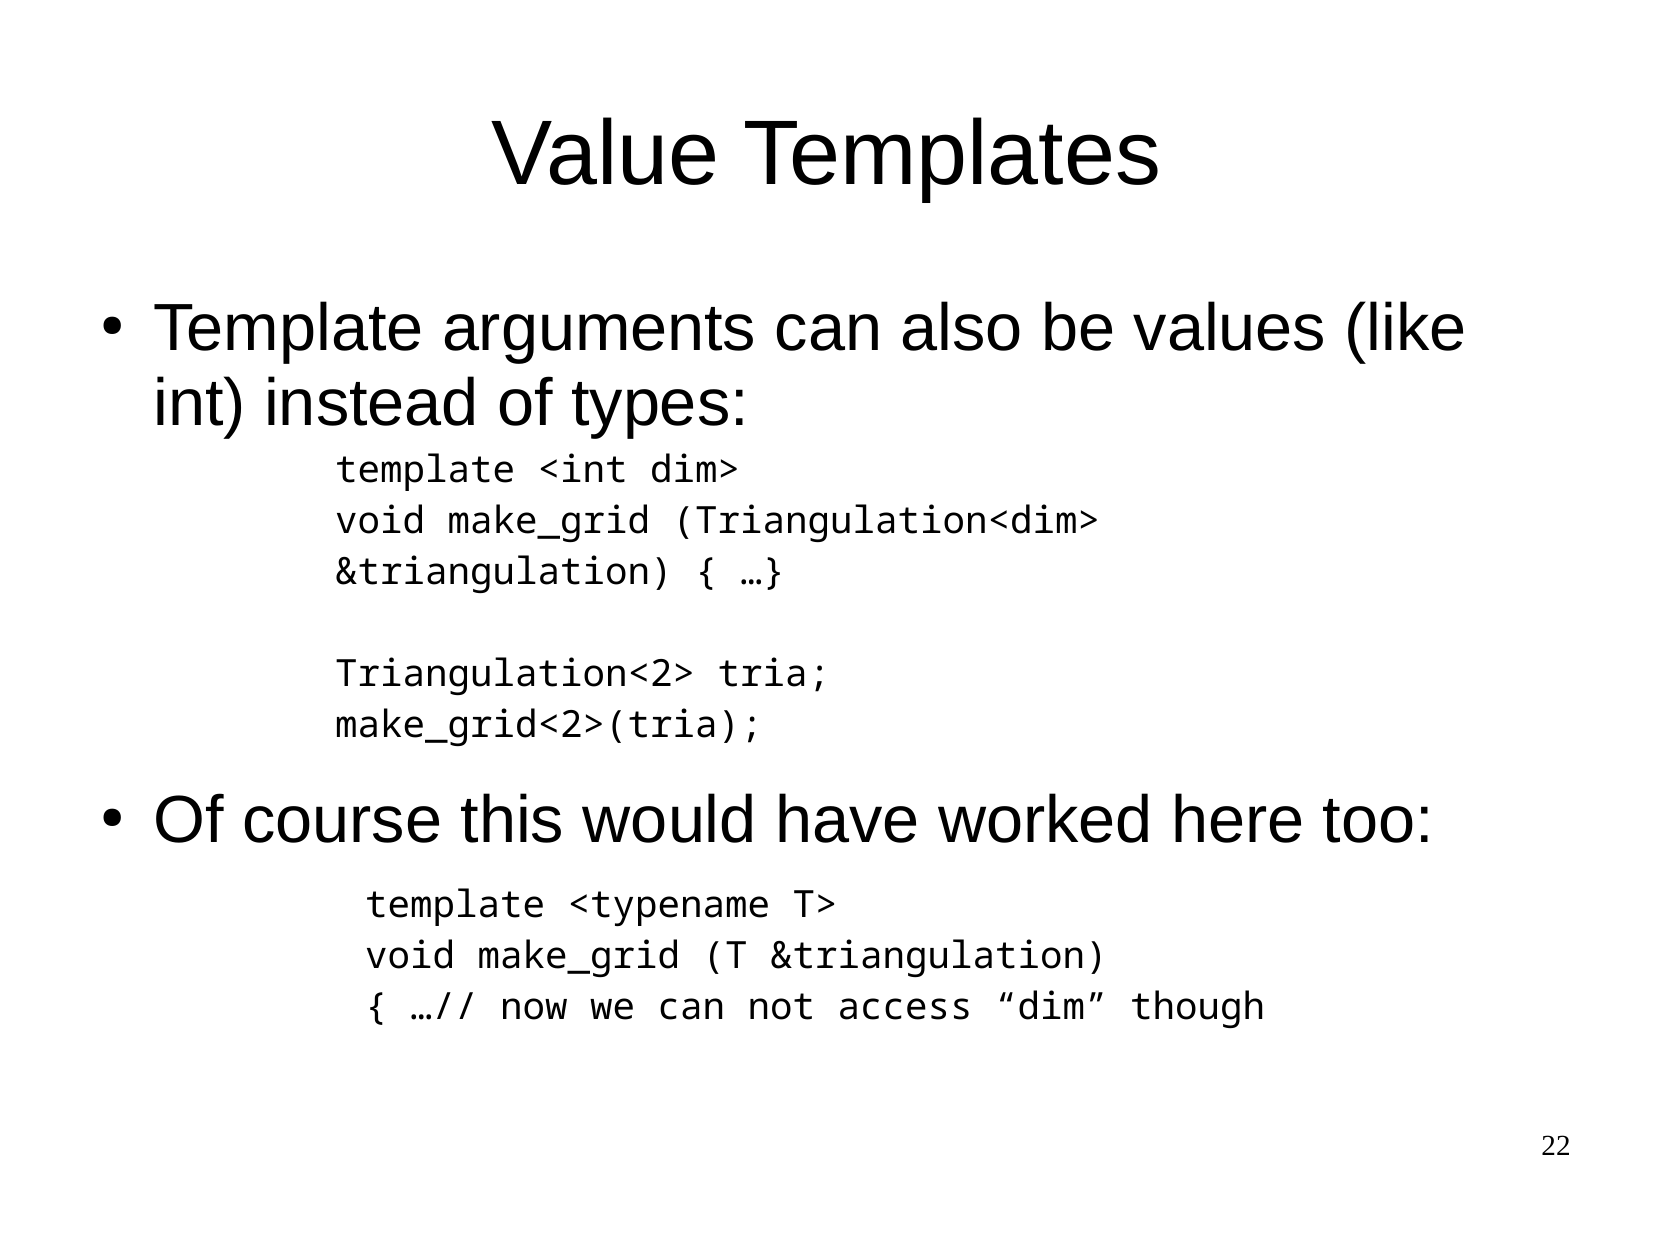

# Value Templates
Template arguments can also be values (like int) instead of types:
Of course this would have worked here too:
template <int dim>
void make_grid (Triangulation<dim> &triangulation) { …}
Triangulation<2> tria;
make_grid<2>(tria);
template <typename T>
void make_grid (T &triangulation)
{ …// now we can not access “dim” though
22